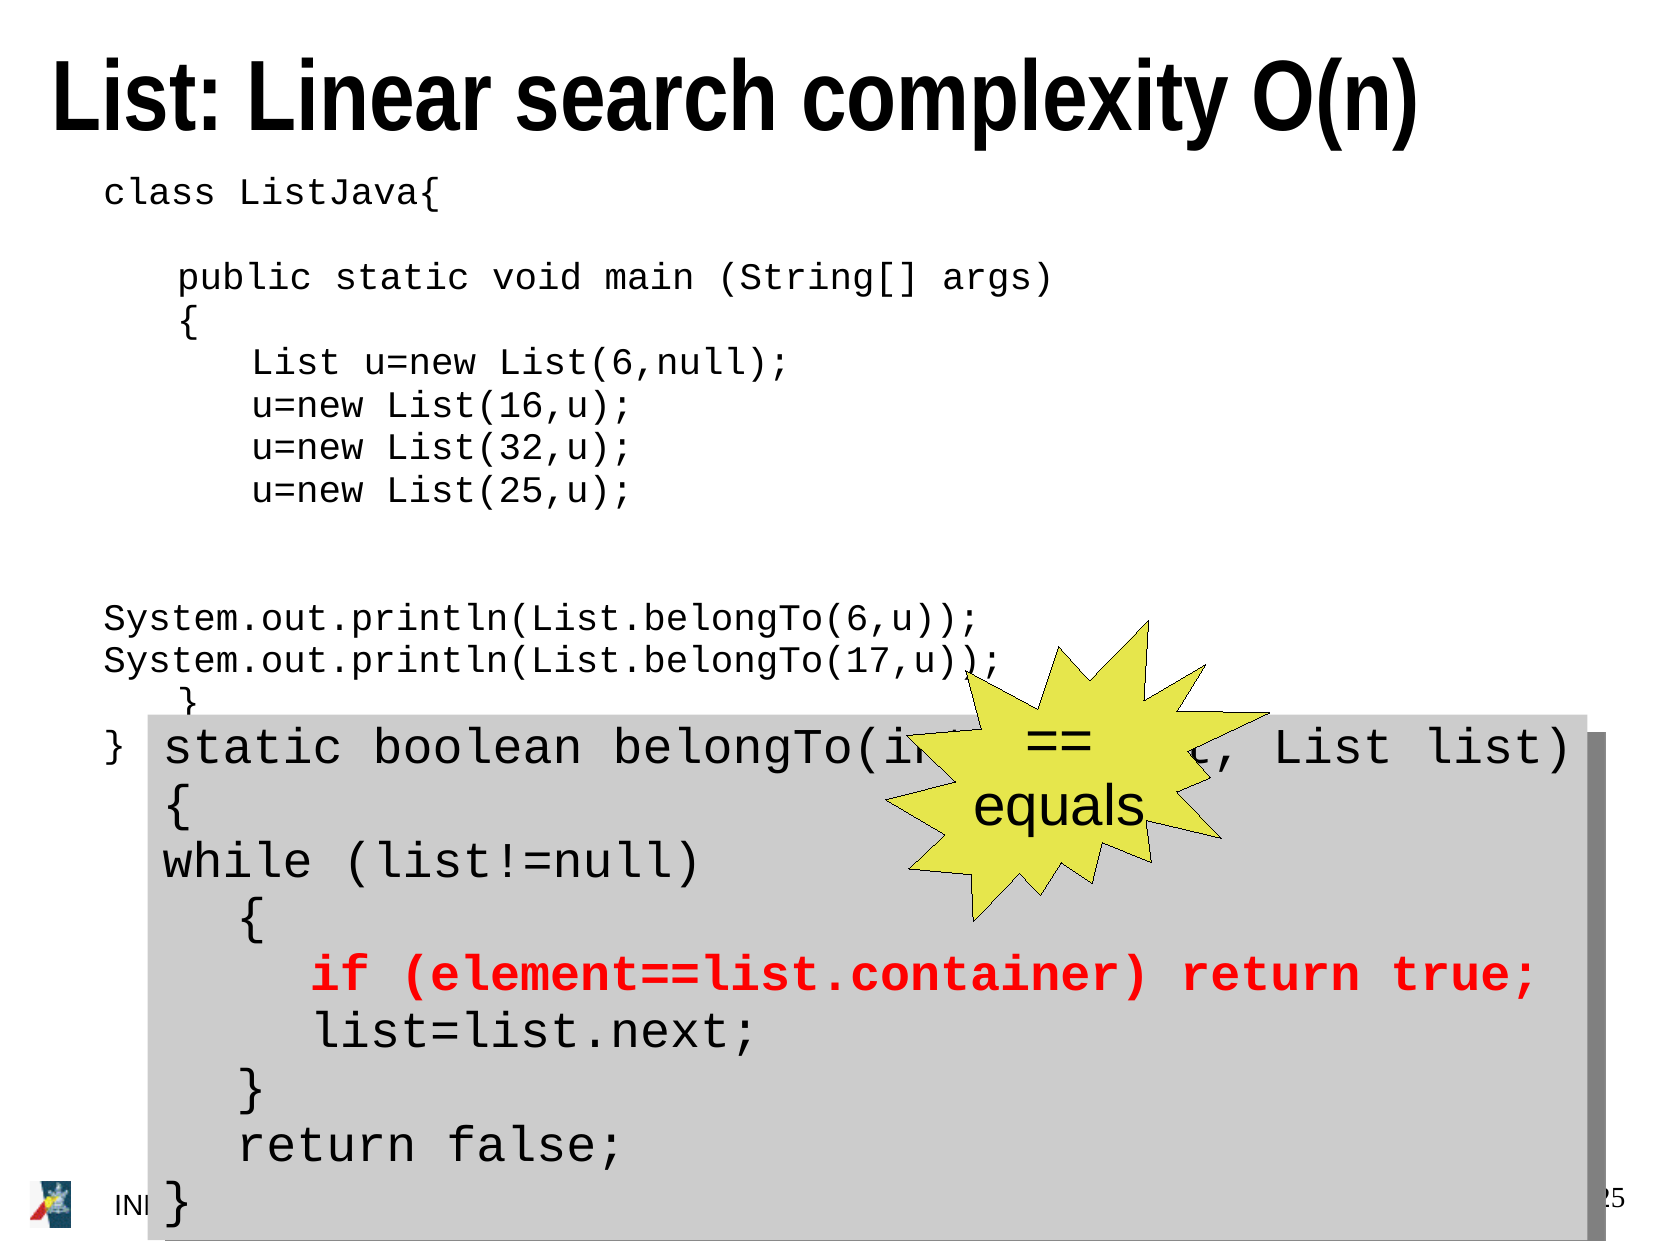

List: Linear search complexity O(n)
class ListJava{
	public static void main (String[] args)
	{
		List u=new List(6,null);
		u=new List(16,u);
		u=new List(32,u);
		u=new List(25,u);
		System.out.println(List.belongTo(6,u));
System.out.println(List.belongTo(17,u));
	}
}
==
equals
static boolean belongTo(int element, List list)
{
while (list!=null)
	{
		if (element==list.container) return true;
		list=list.next;
	}
	return false;
}